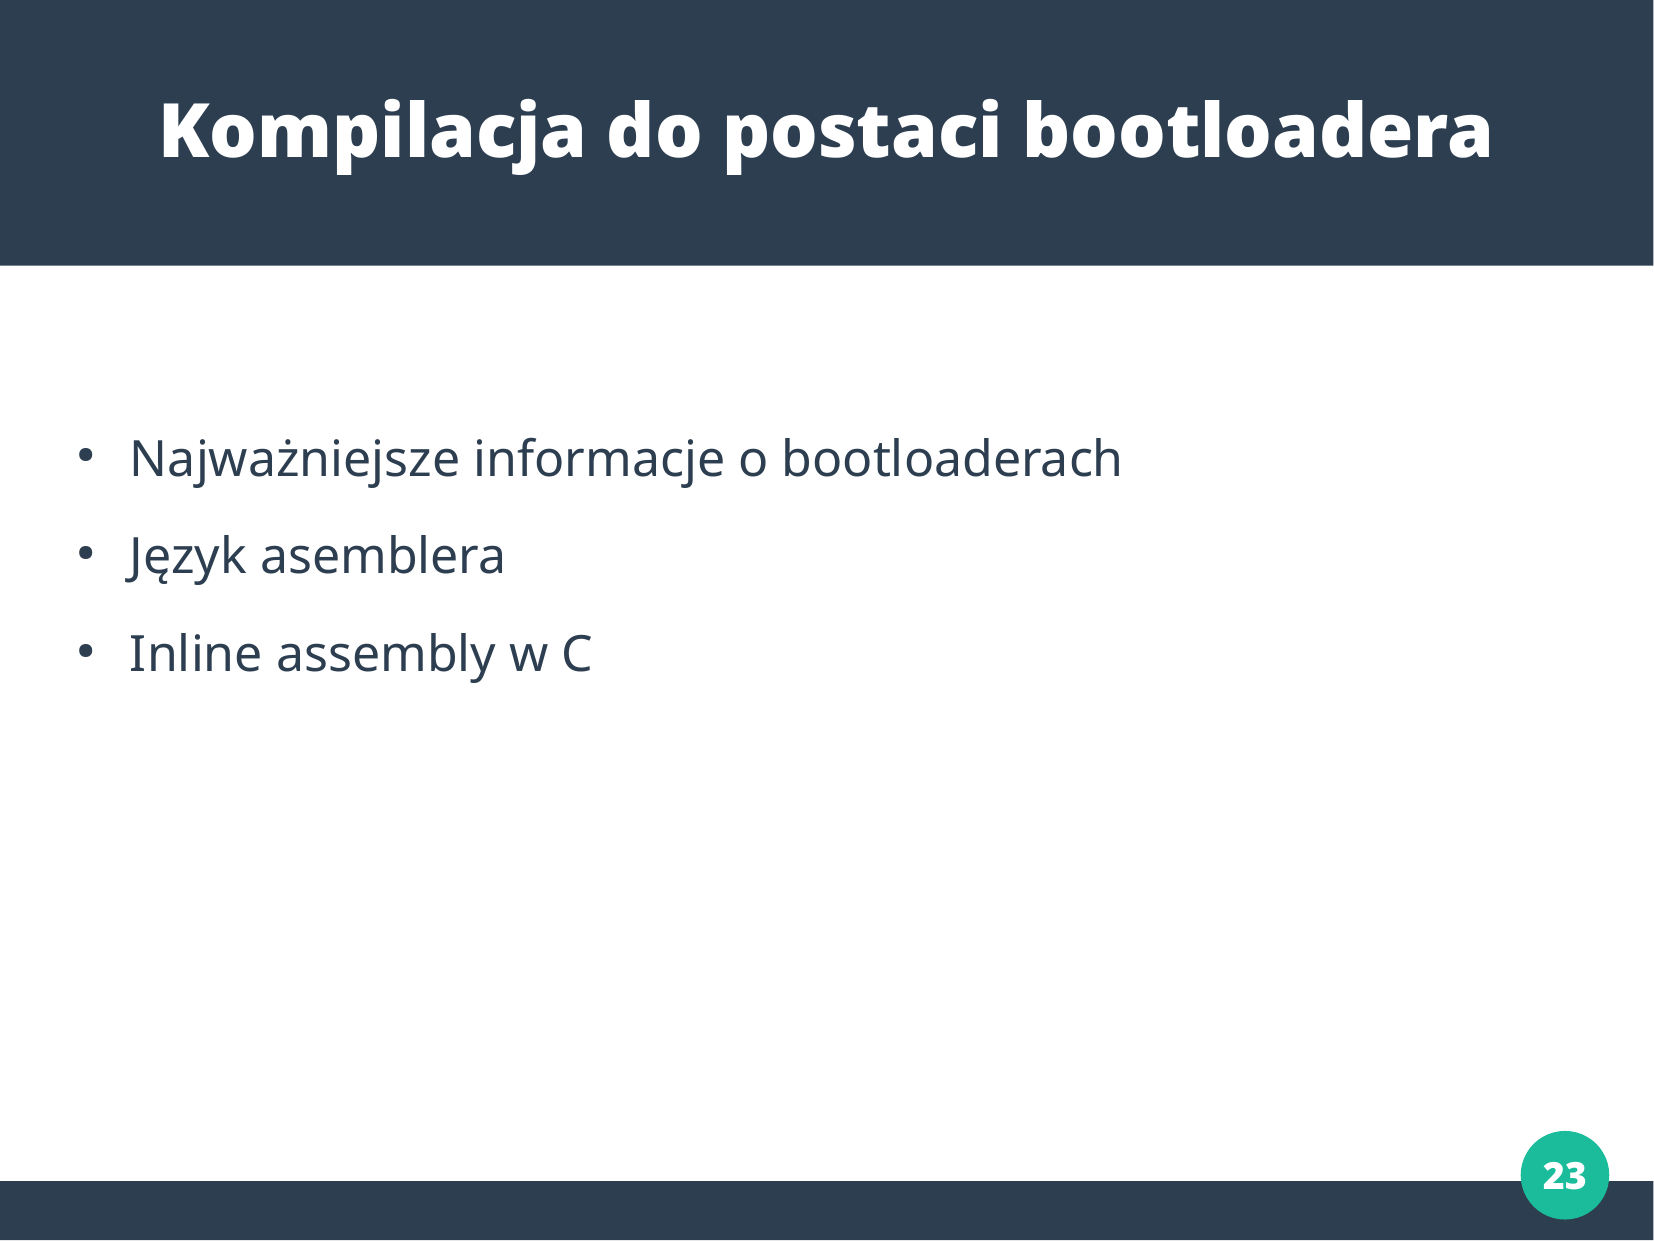

# Kompilacja do postaci bootloadera
Najważniejsze informacje o bootloaderach
Język asemblera
Inline assembly w C
23